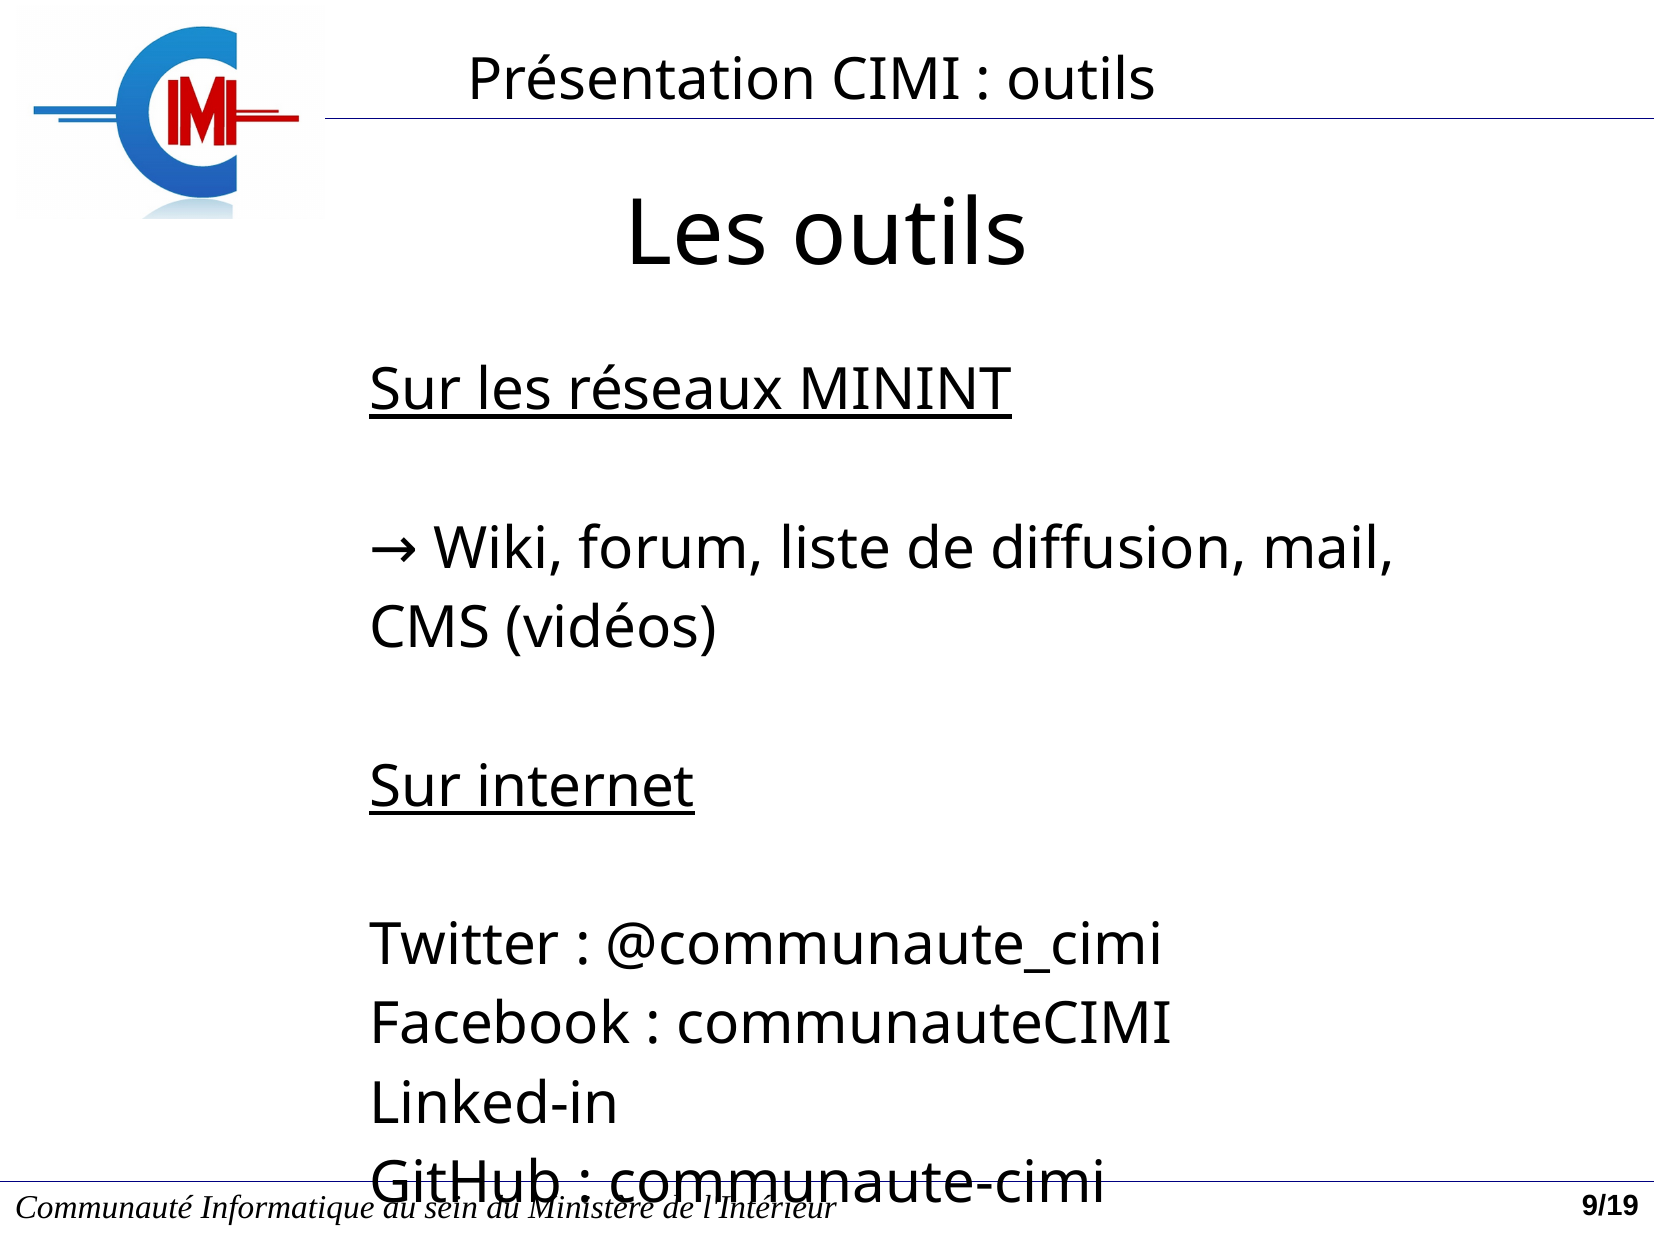

Présentation CIMI : outils
Les outils
Sur les réseaux MININT
→ Wiki, forum, liste de diffusion, mail, CMS (vidéos)
Sur internet
Twitter : @communaute_cimi
Facebook : communauteCIMI
Linked-in
GitHub : communaute-cimi